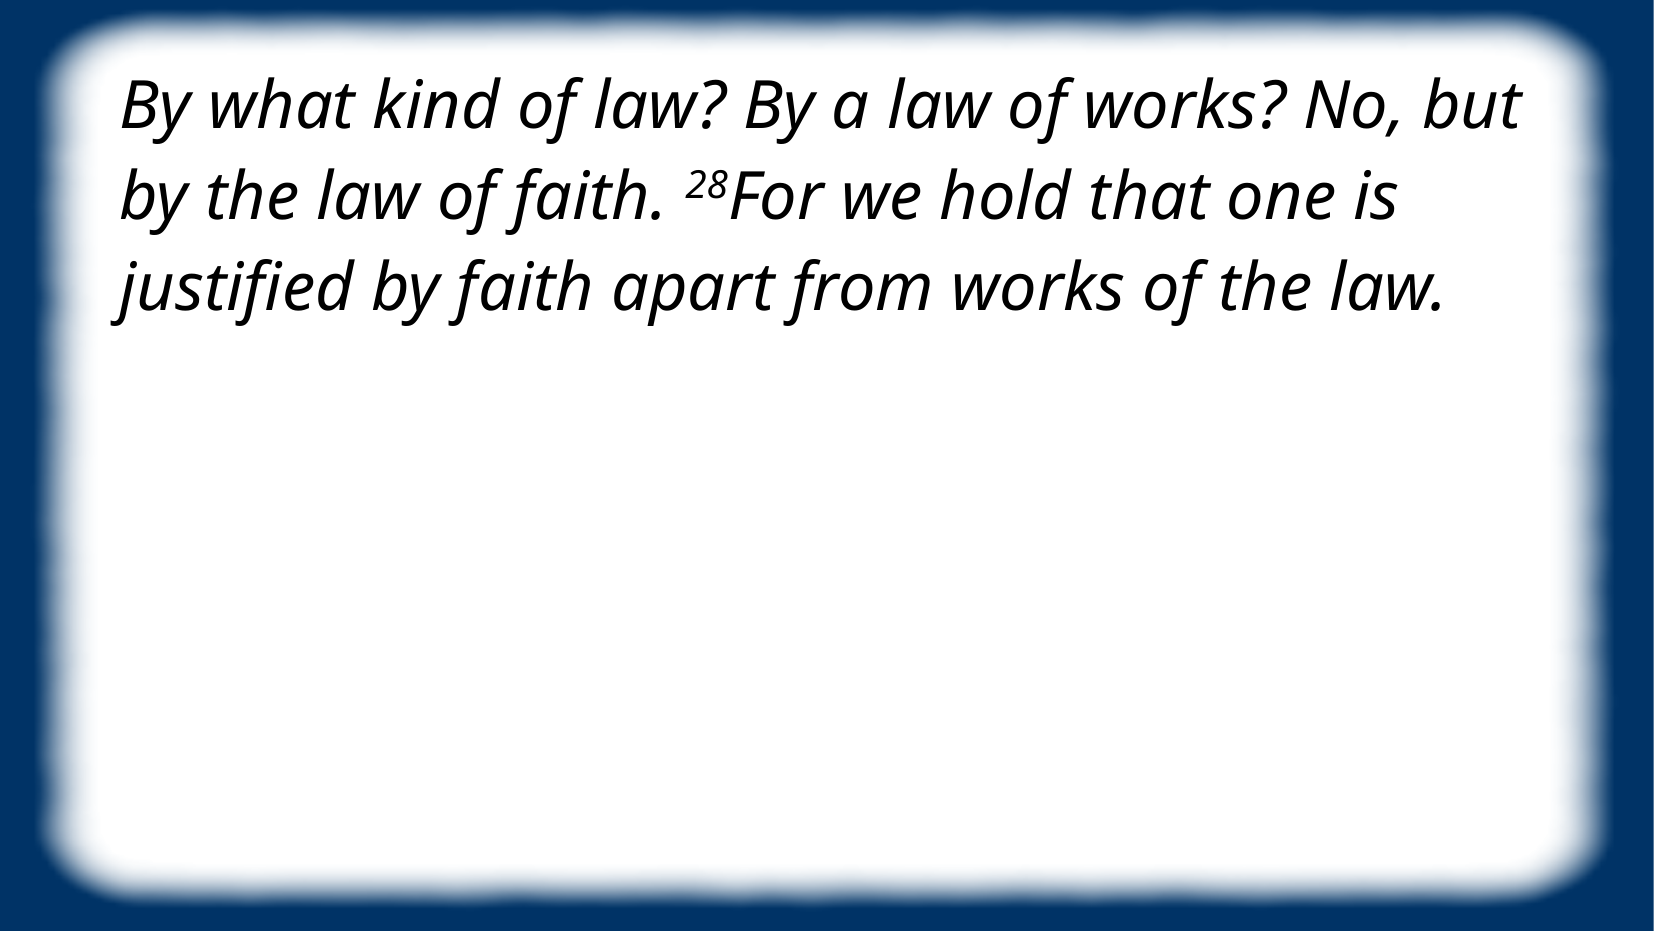

By what kind of law? By a law of works? No, but by the law of faith. 28For we hold that one is justified by faith apart from works of the law.